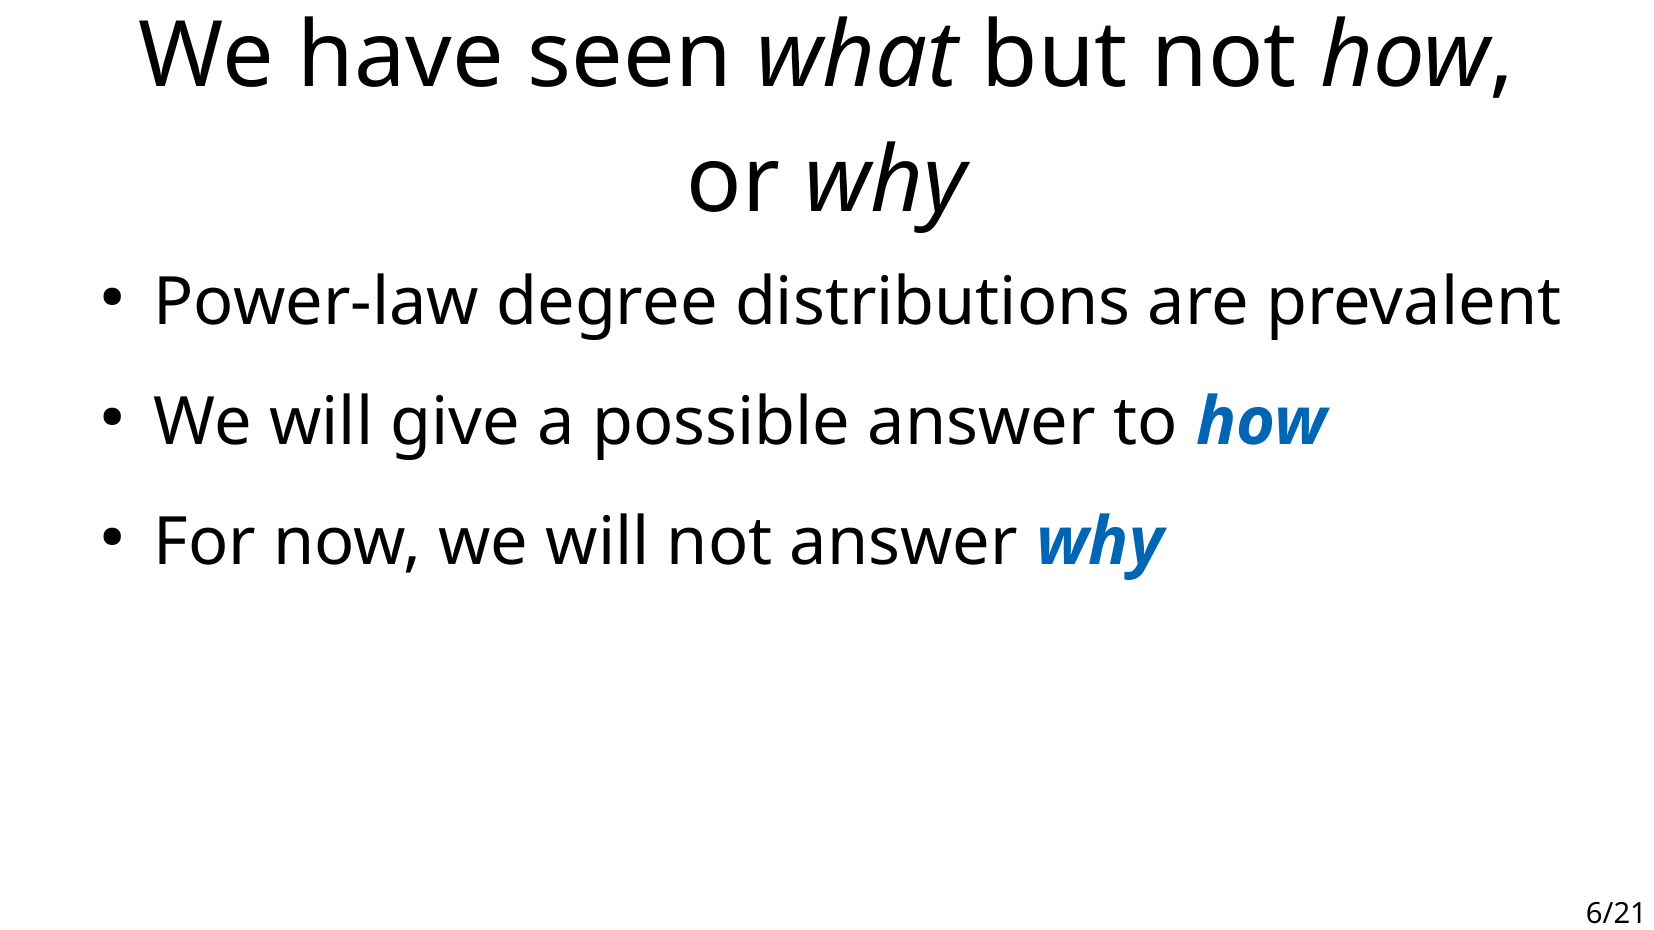

# We have seen what but not how, or why
Power-law degree distributions are prevalent
We will give a possible answer to how
For now, we will not answer why
6